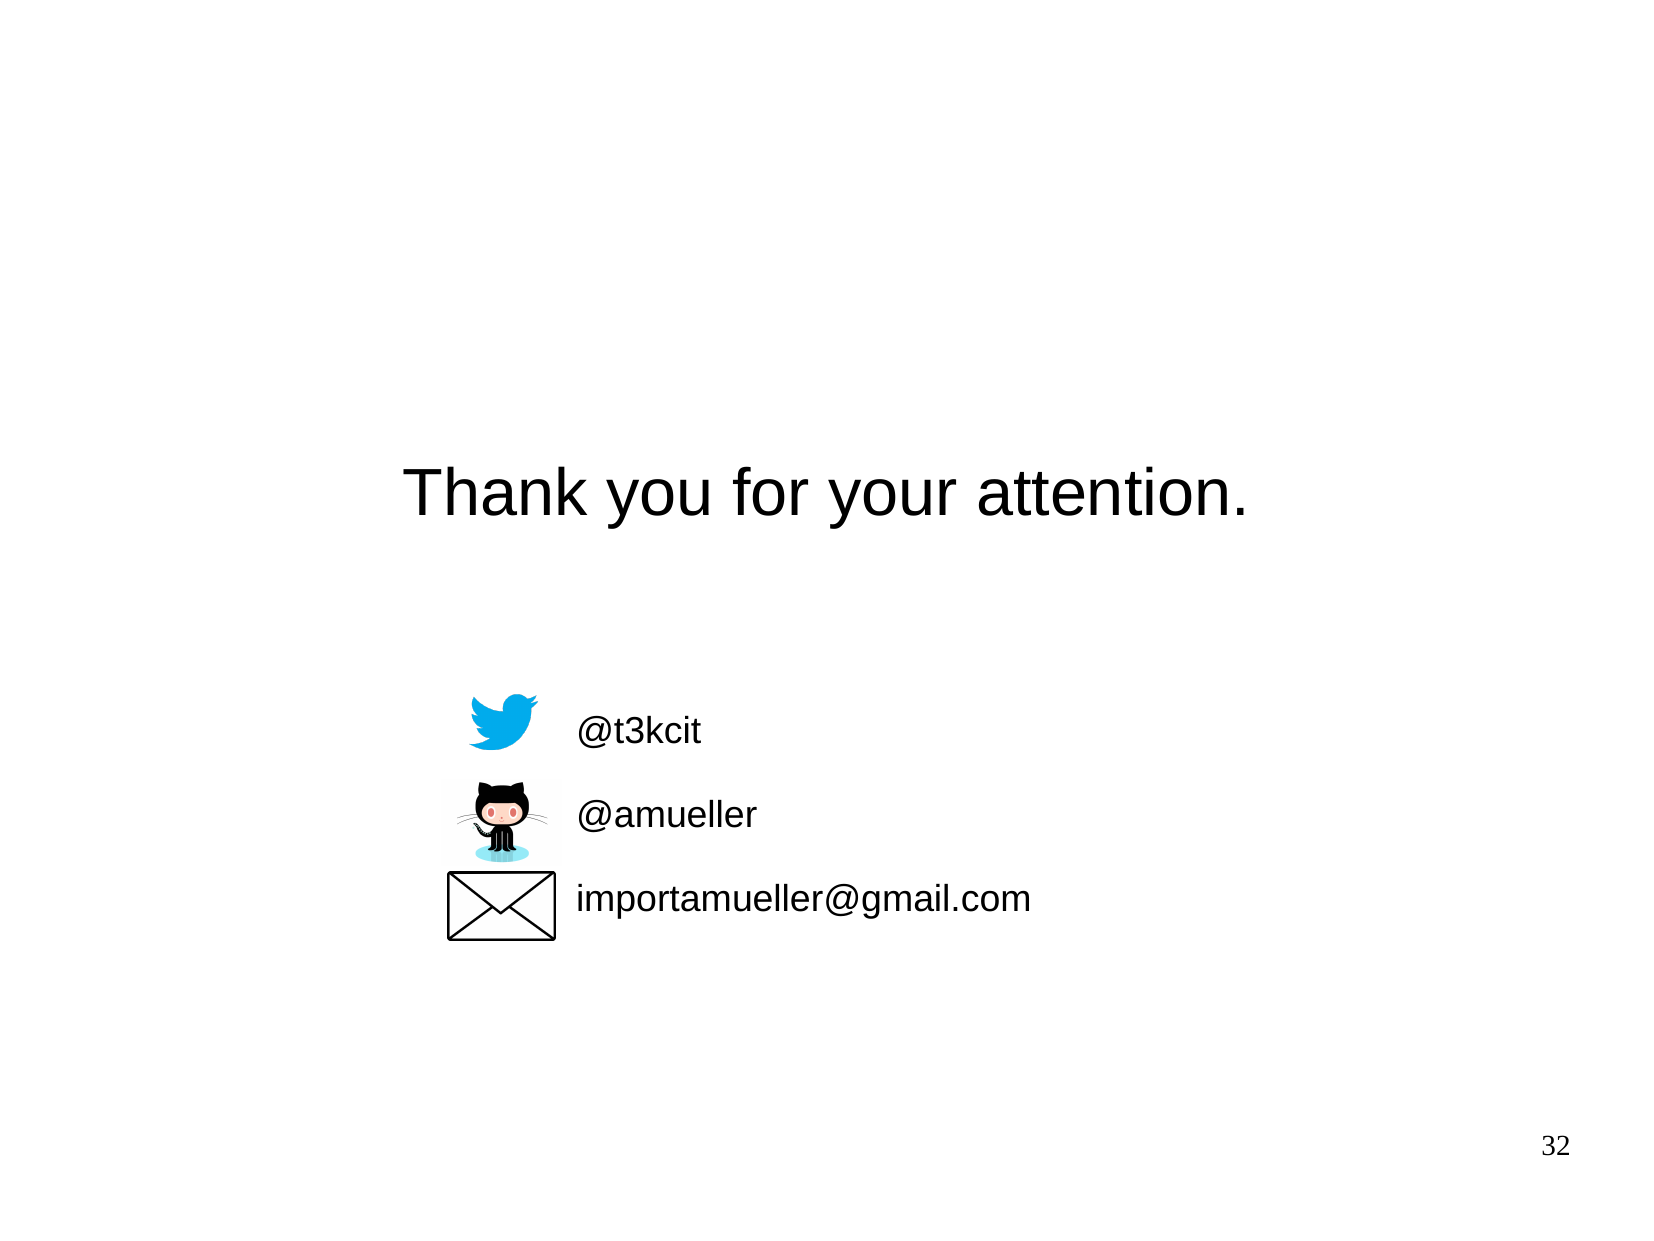

# Thank you for your attention.
@t3kcit
@amueller
importamueller@gmail.com
32